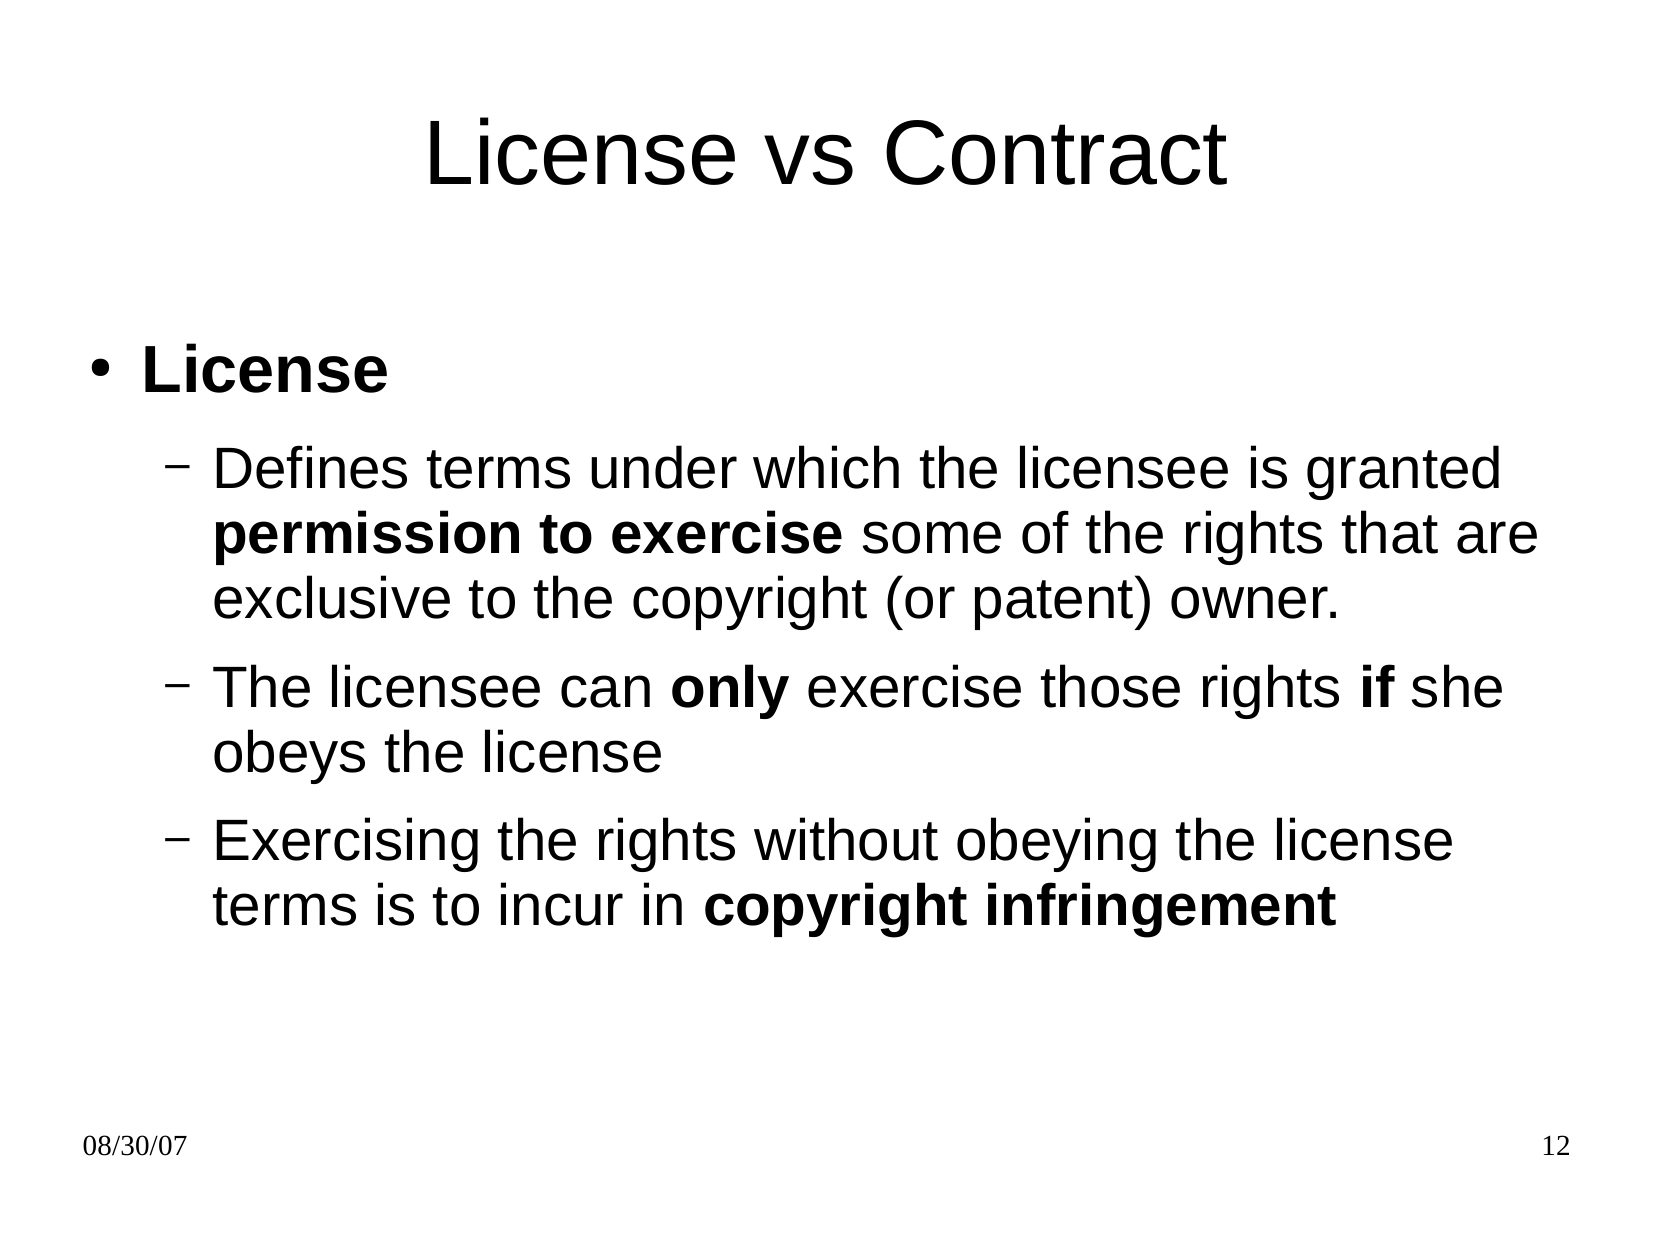

# License vs Contract
License
Defines terms under which the licensee is granted permission to exercise some of the rights that are exclusive to the copyright (or patent) owner.
The licensee can only exercise those rights if she obeys the license
Exercising the rights without obeying the license terms is to incur in copyright infringement
08/30/07
12